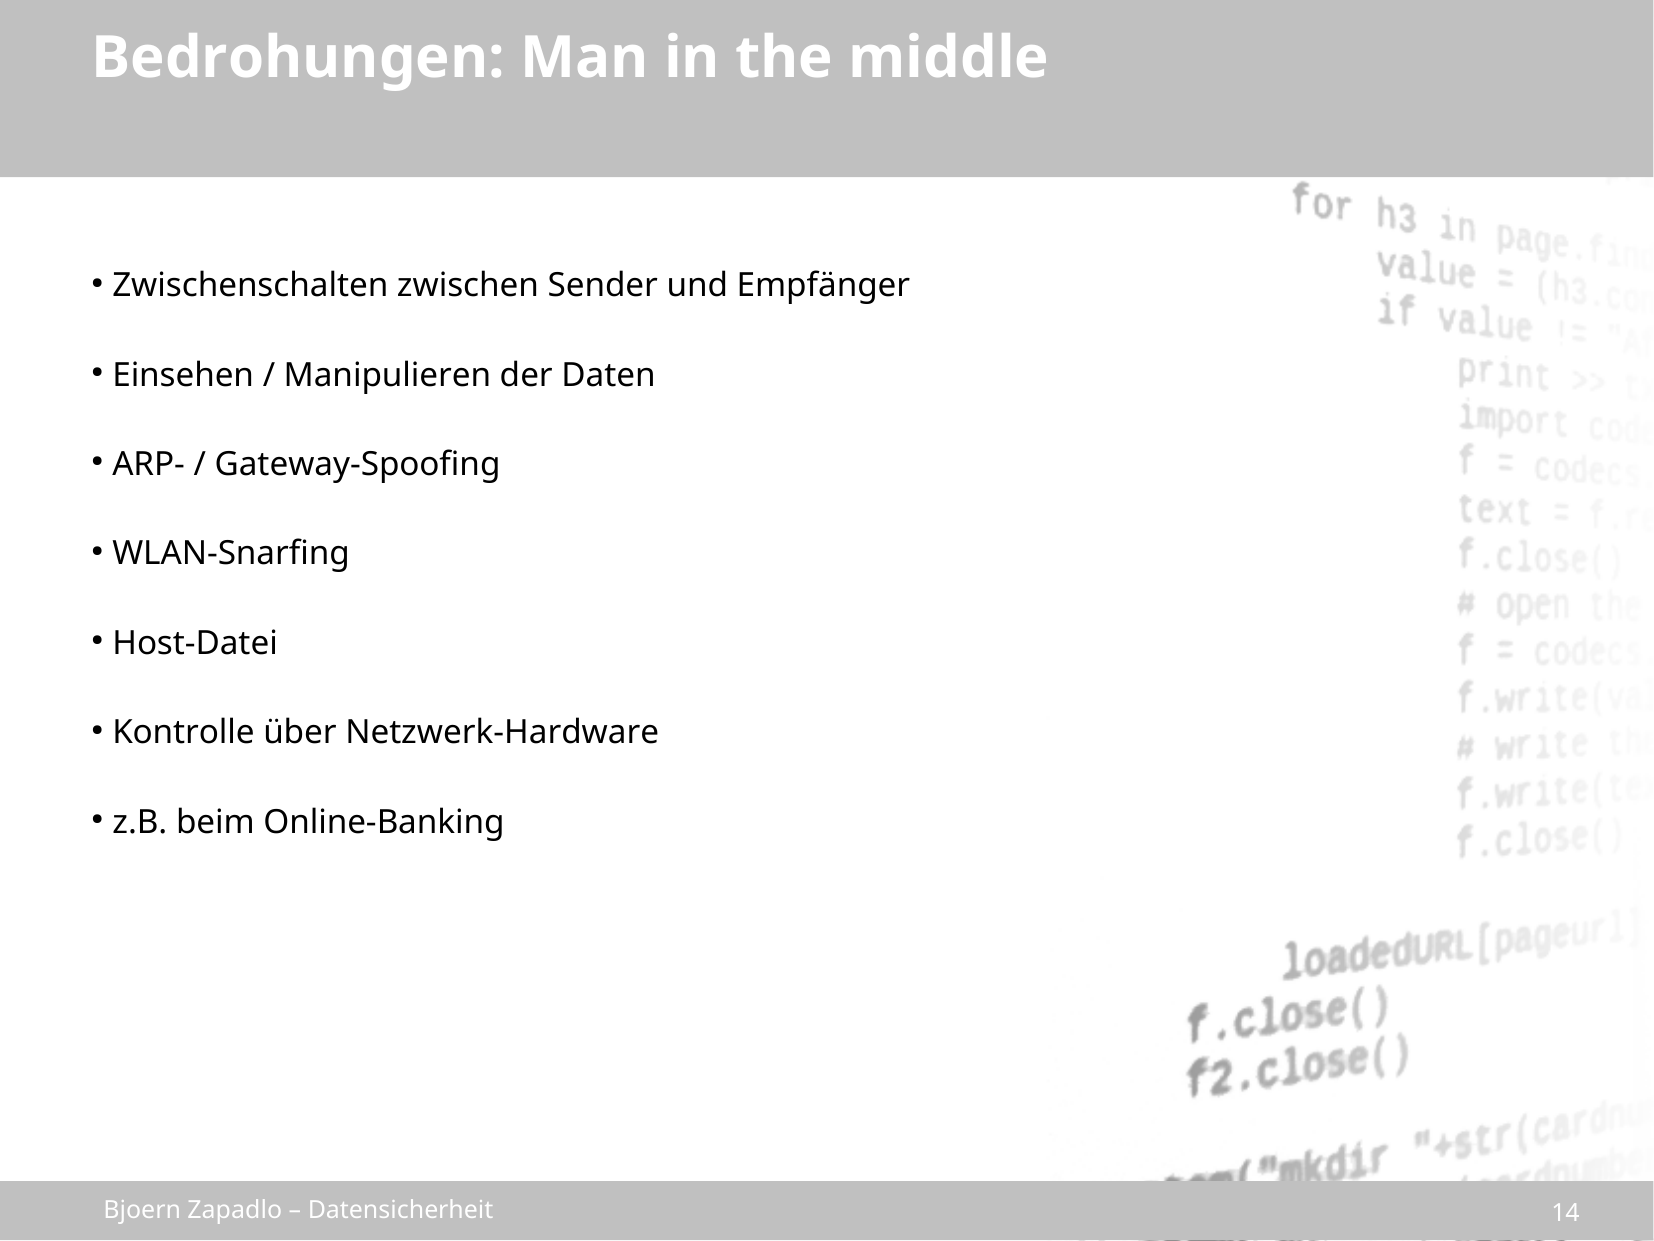

Bedrohungen: Man in the middle
 Zwischenschalten zwischen Sender und Empfänger
 Einsehen / Manipulieren der Daten
 ARP- / Gateway-Spoofing
 WLAN-Snarfing
 Host-Datei
 Kontrolle über Netzwerk-Hardware
 z.B. beim Online-Banking